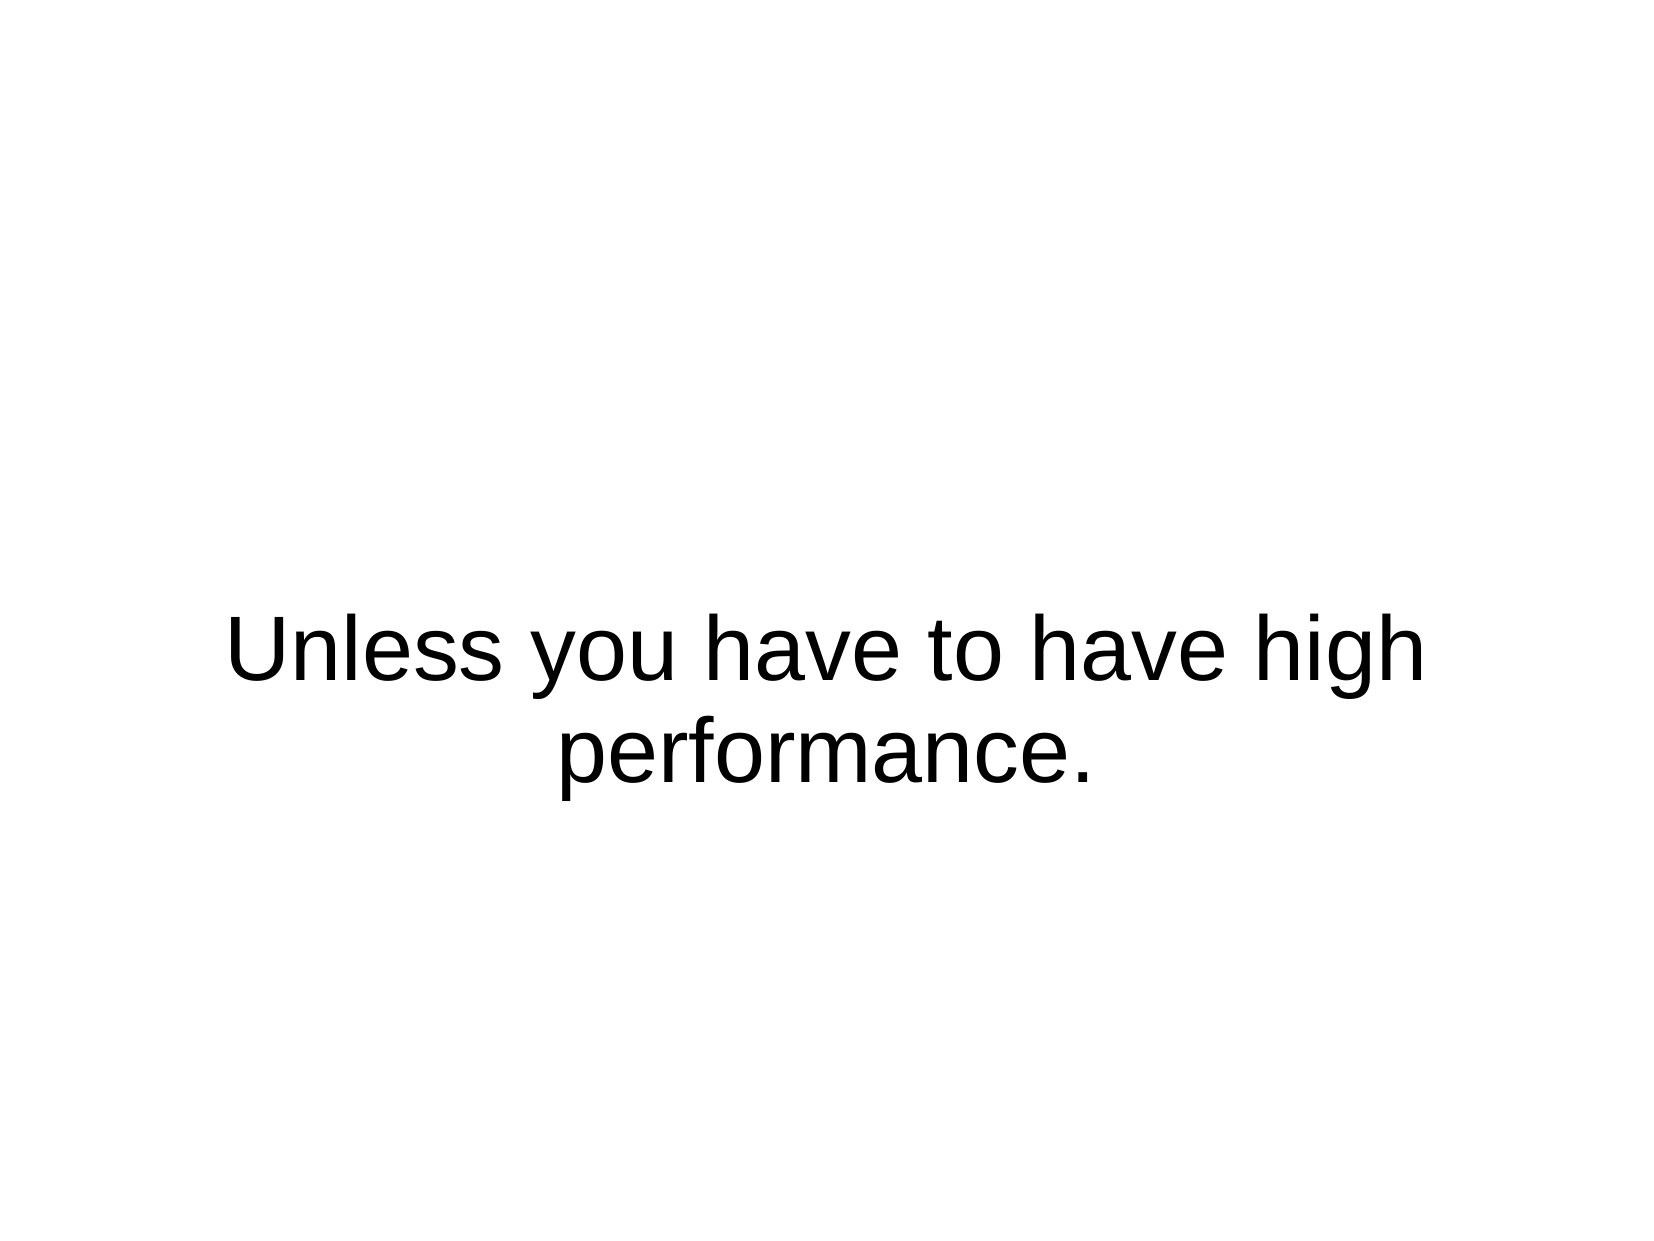

#
Unless you have to have high performance.